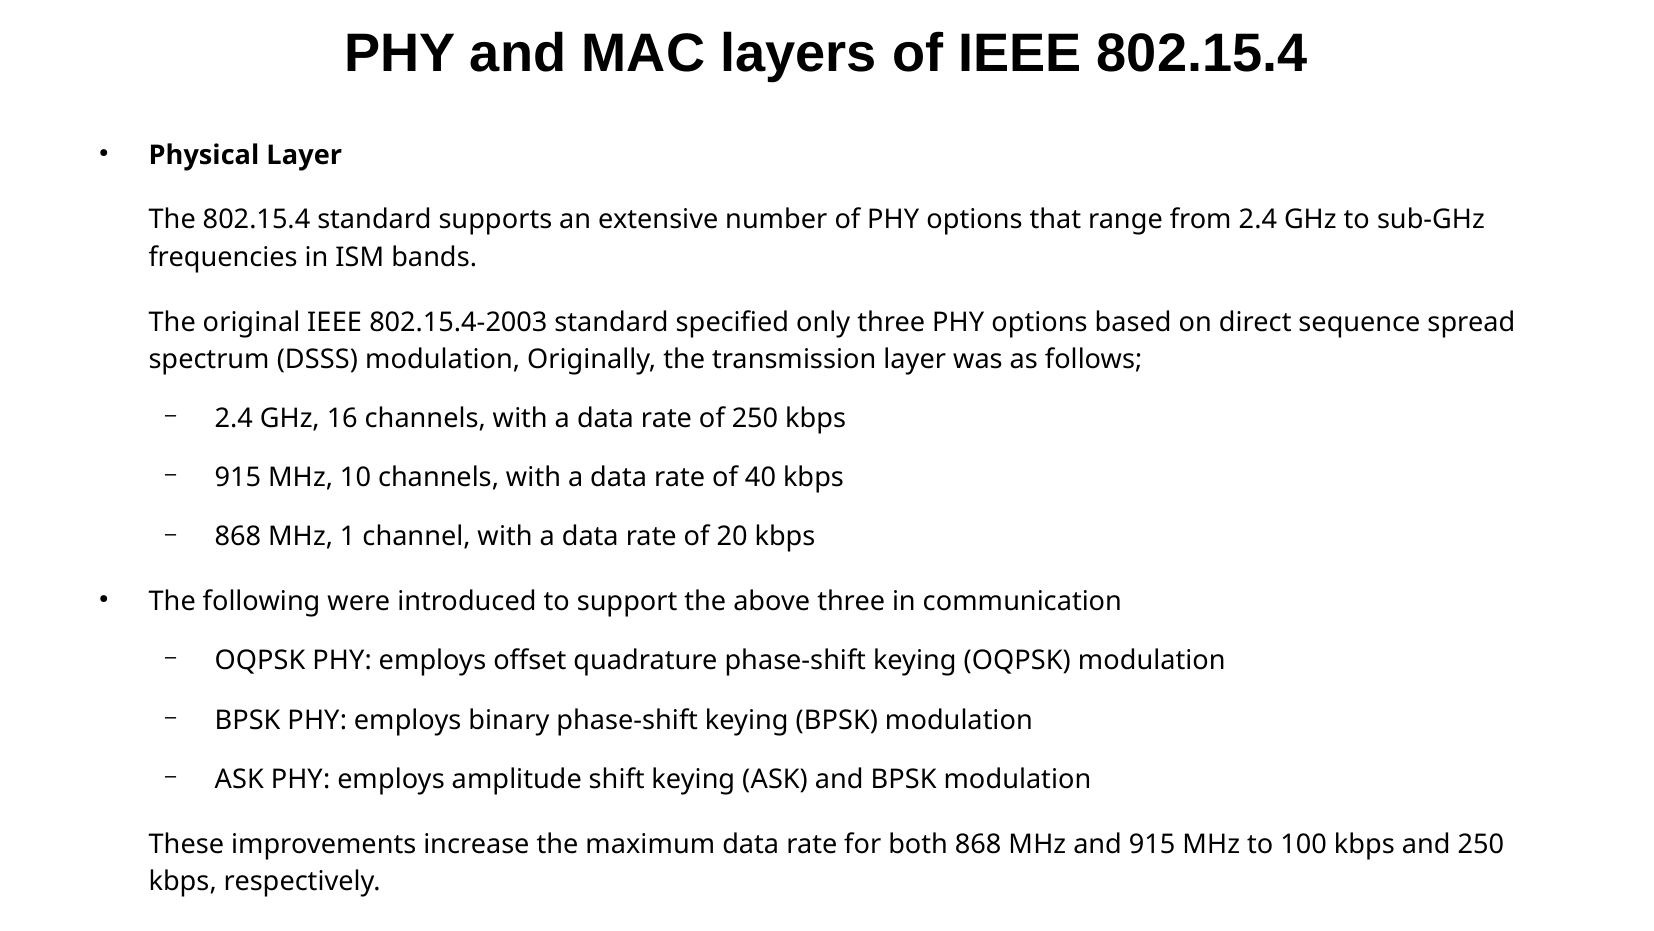

# PHY and MAC layers of IEEE 802.15.4
Physical Layer
The 802.15.4 standard supports an extensive number of PHY options that range from 2.4 GHz to sub-GHz frequencies in ISM bands.
The original IEEE 802.15.4-2003 standard specified only three PHY options based on direct sequence spread spectrum (DSSS) modulation, Originally, the transmission layer was as follows;
2.4 GHz, 16 channels, with a data rate of 250 kbps
915 MHz, 10 channels, with a data rate of 40 kbps
868 MHz, 1 channel, with a data rate of 20 kbps
The following were introduced to support the above three in communication
OQPSK PHY: employs offset quadrature phase-shift keying (OQPSK) modulation
BPSK PHY: employs binary phase-shift keying (BPSK) modulation
ASK PHY: employs amplitude shift keying (ASK) and BPSK modulation
These improvements increase the maximum data rate for both 868 MHz and 915 MHz to 100 kbps and 250 kbps, respectively.